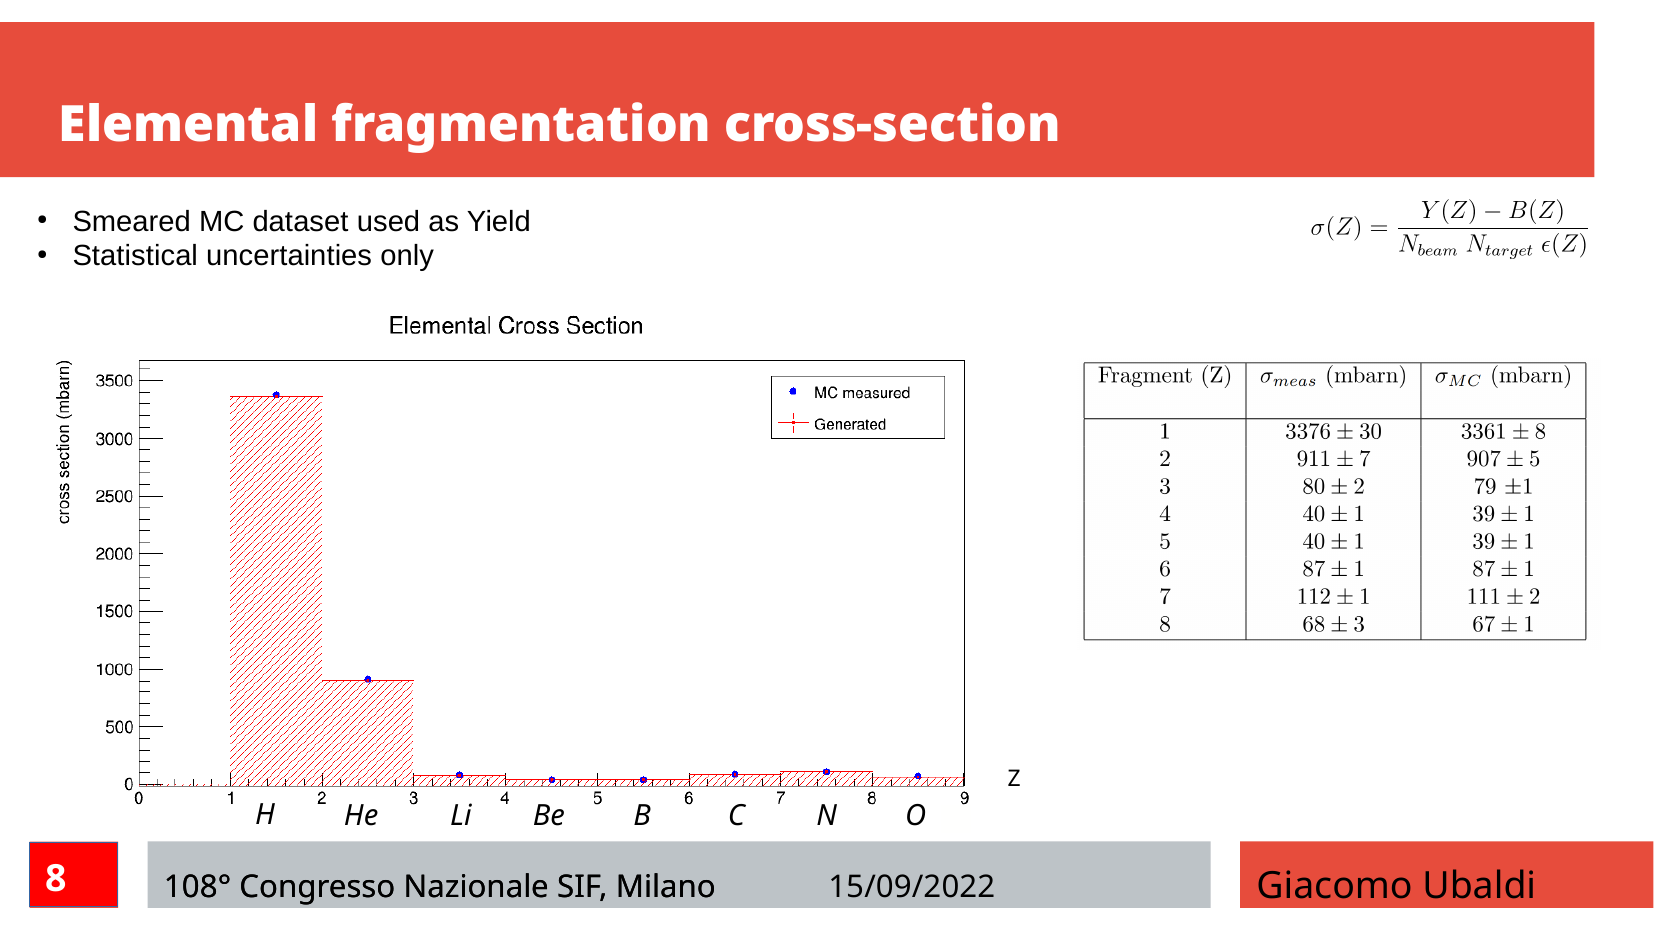

# Elemental fragmentation cross-section
Smeared MC dataset used as Yield
Statistical uncertainties only
Z
H
He
Li
Be
B
C
N
O
15
8
Giacomo Ubaldi
108° Congresso Nazionale SIF, Milano
108° Congresso Nazionale SIF, Milano		15/09/2022